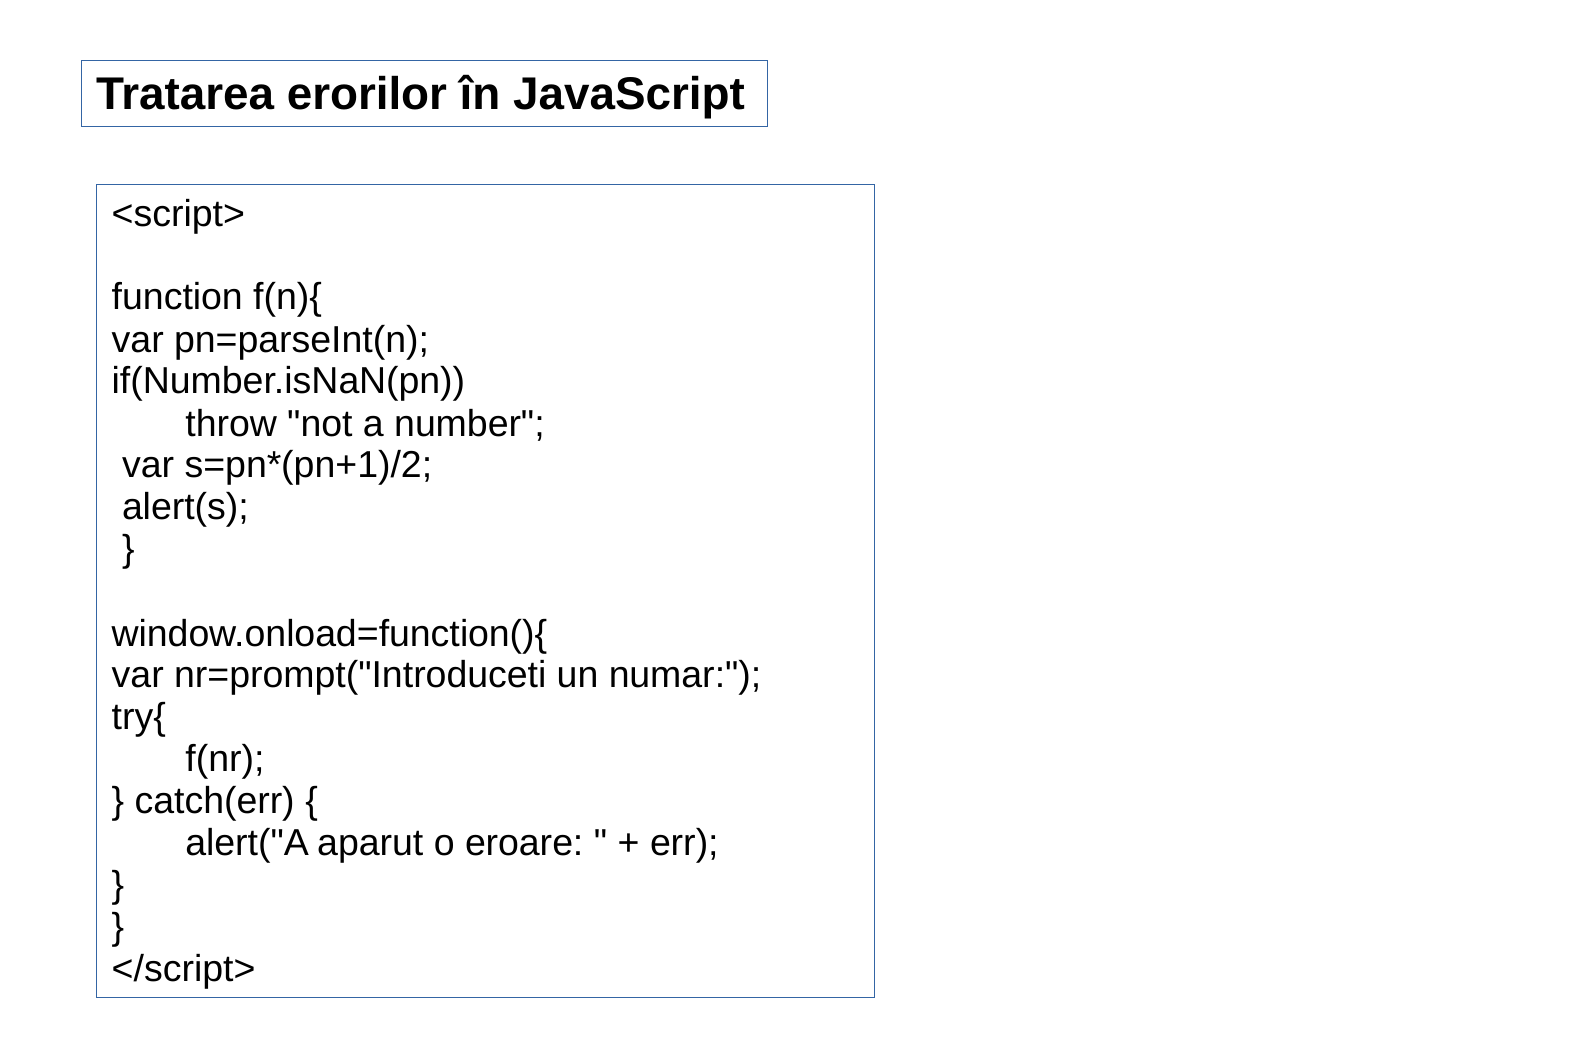

Tratarea erorilor în JavaScript
<script>
function f(n){
var pn=parseInt(n);
if(Number.isNaN(pn))
	throw "not a number";
 var s=pn*(pn+1)/2;
 alert(s);
 }
window.onload=function(){
var nr=prompt("Introduceti un numar:");
try{
	f(nr);
} catch(err) {
	alert("A aparut o eroare: " + err);
}
}
</script>